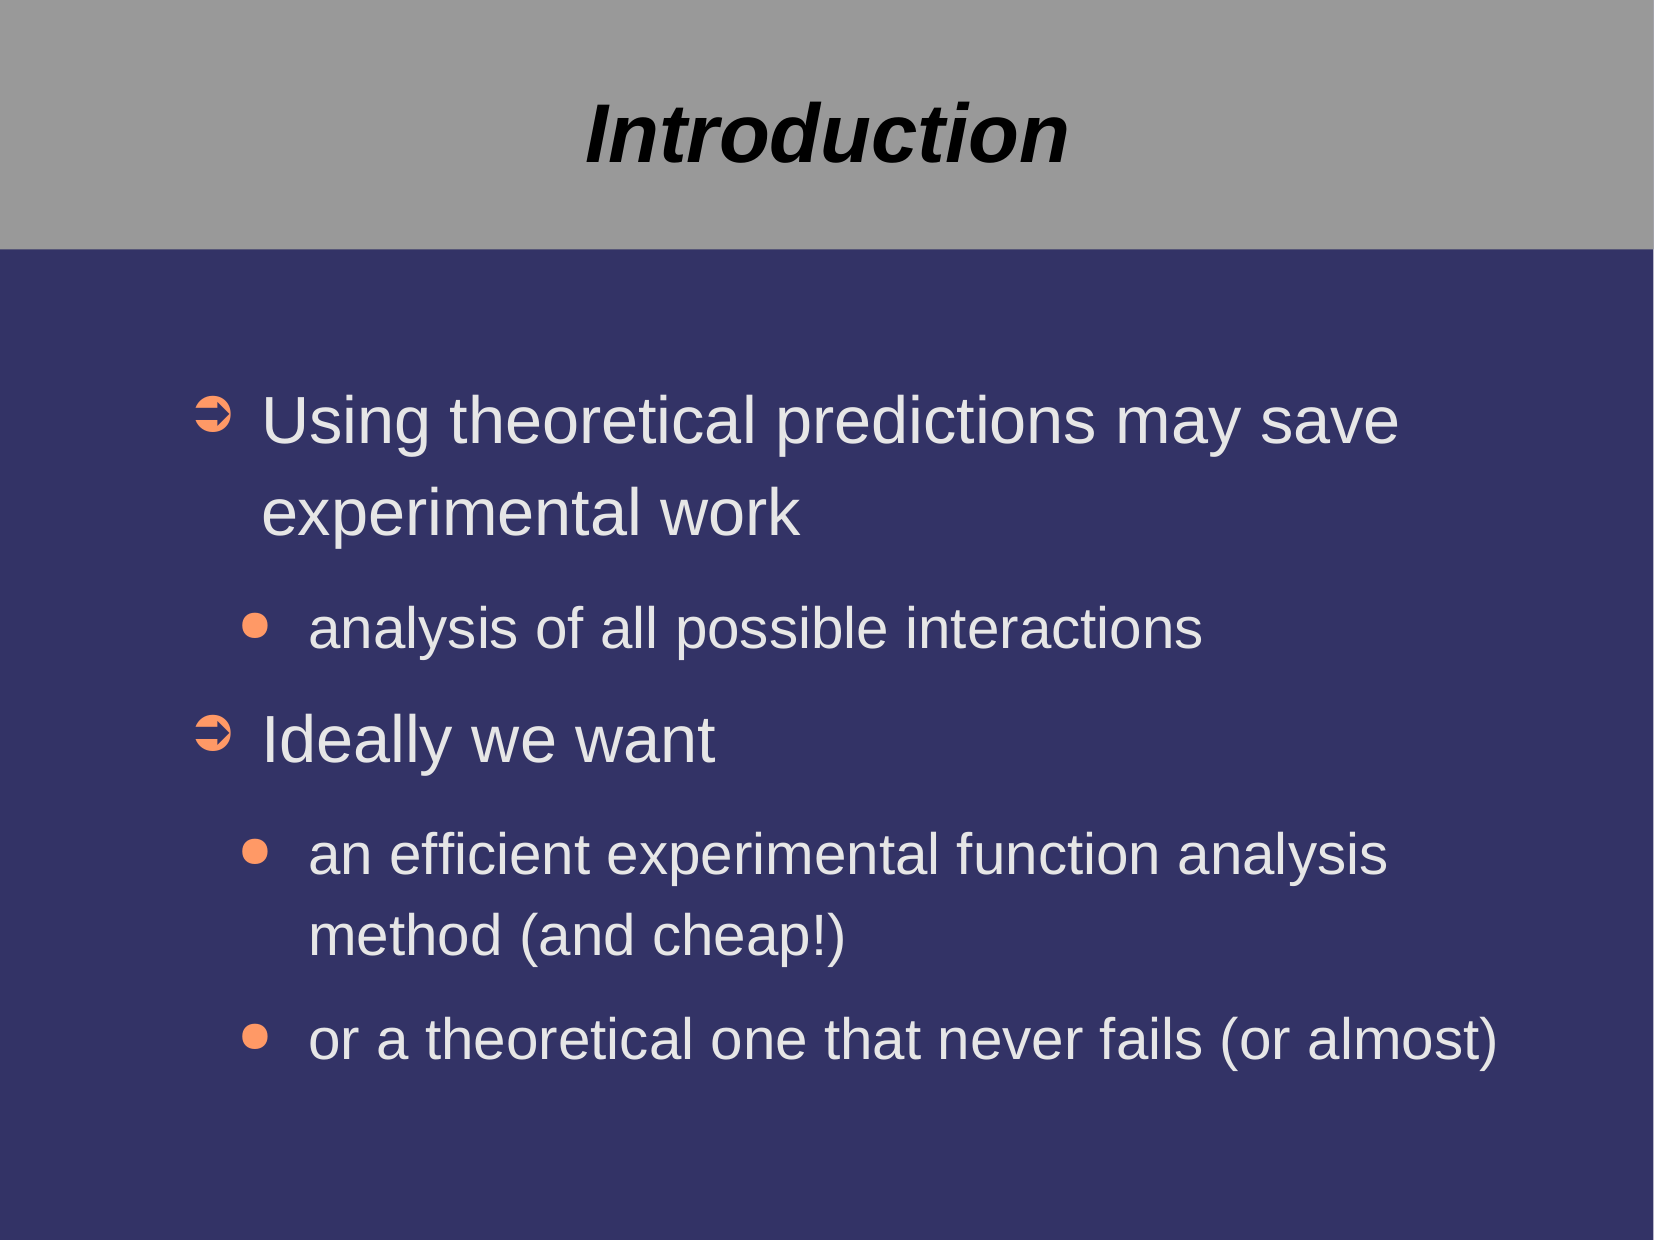

# Introduction
Using theoretical predictions may save experimental work
analysis of all possible interactions
Ideally we want
an efficient experimental function analysis method (and cheap!)
or a theoretical one that never fails (or almost)